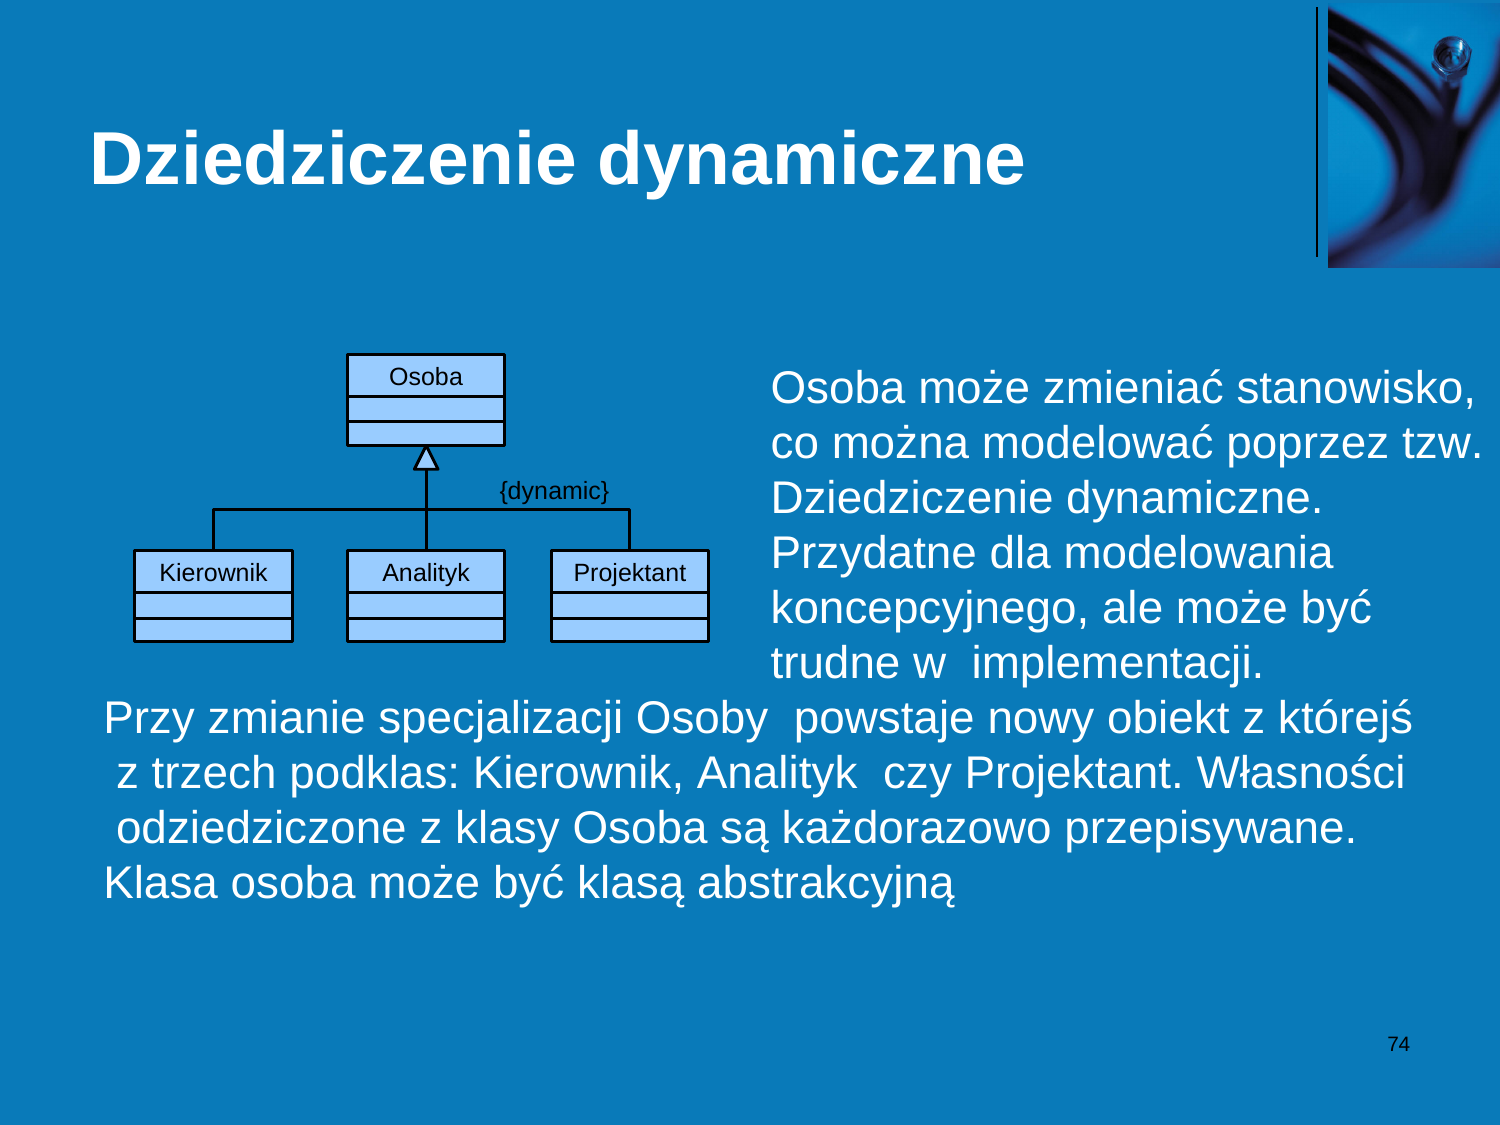

# Dziedziczenie dynamiczne
Osoba może zmieniać stanowisko, co można modelować poprzez tzw. Dziedziczenie dynamiczne. Przydatne dla modelowania koncepcyjnego, ale może być trudne w implementacji.
Osoba
{dynamic}
Kierownik
Analityk
Projektant
Przy zmianie specjalizacji Osoby powstaje nowy obiekt z którejś z trzech podklas: Kierownik, Analityk czy Projektant. Własności odziedziczone z klasy Osoba są każdorazowo przepisywane. Klasa osoba może być klasą abstrakcyjną
74